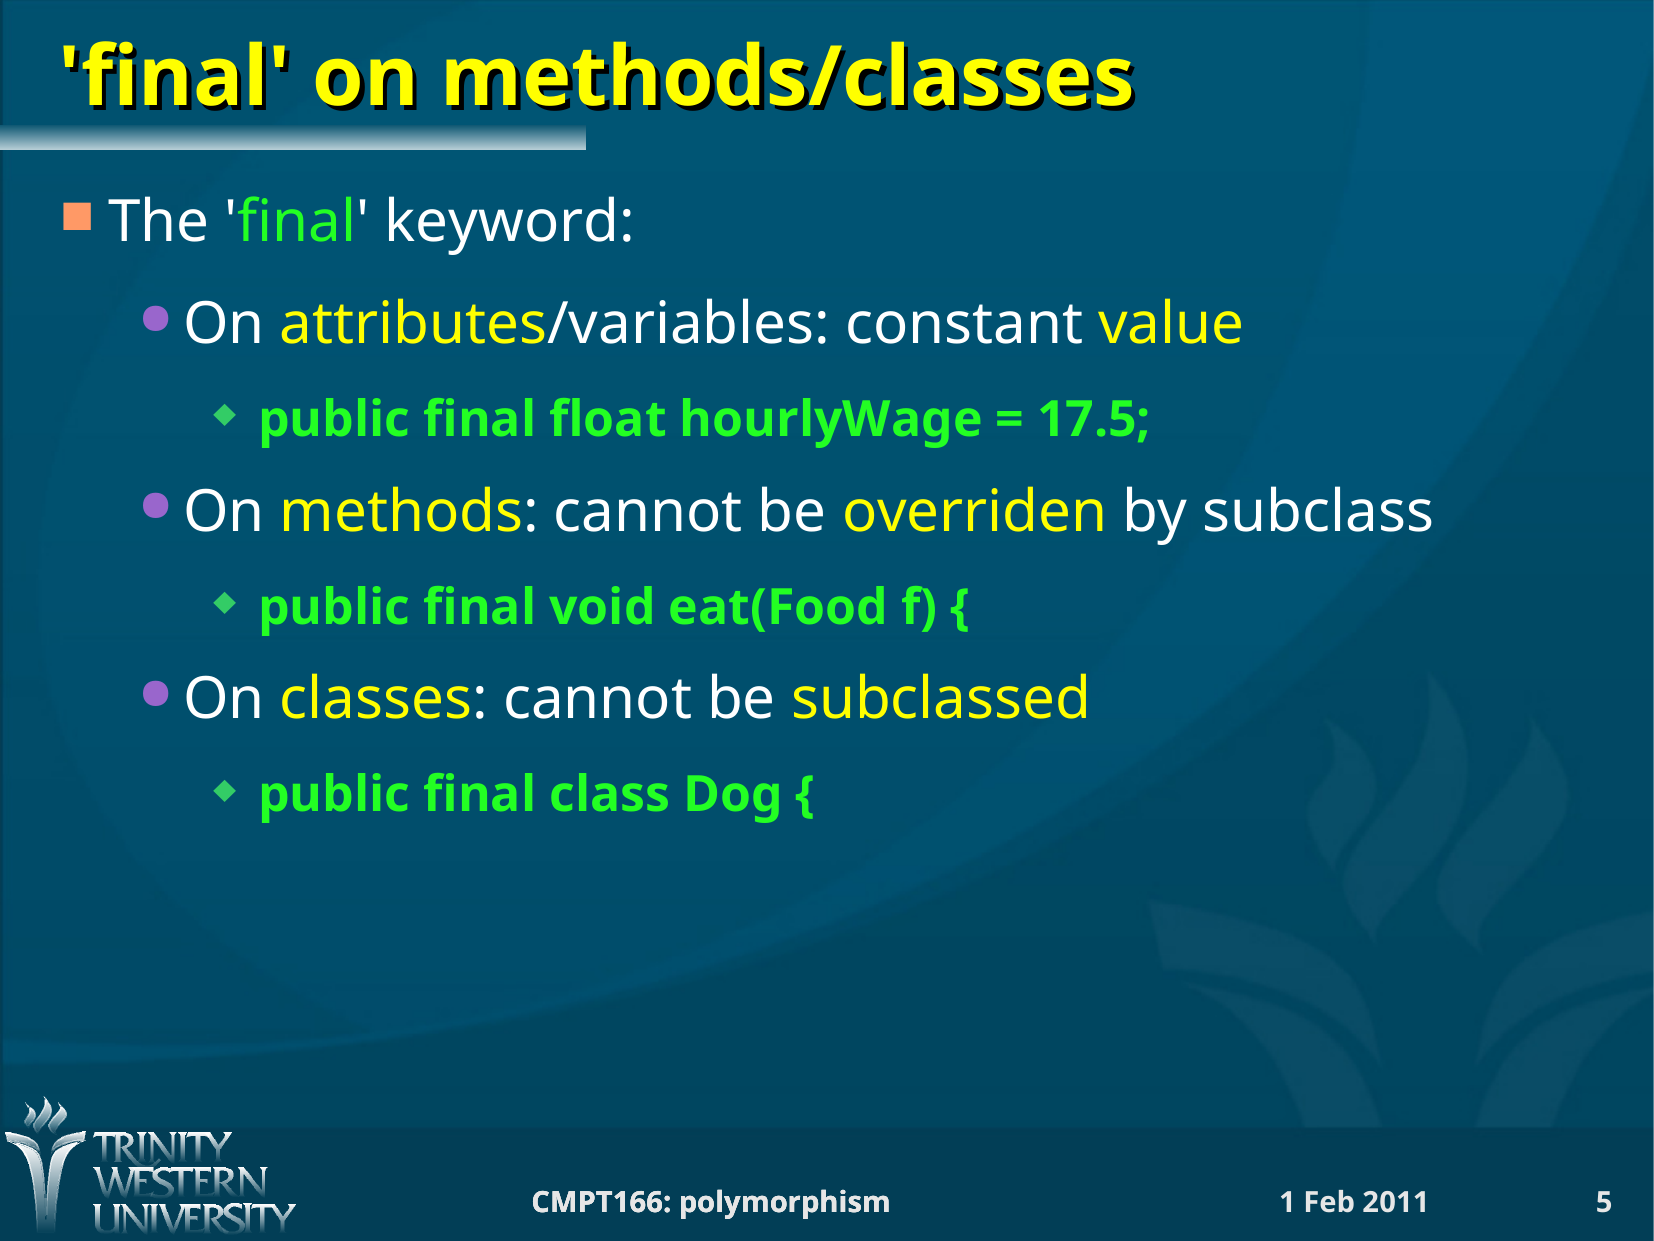

# 'final' on methods/classes
The 'final' keyword:
On attributes/variables: constant value
public final float hourlyWage = 17.5;
On methods: cannot be overriden by subclass
public final void eat(Food f) {
On classes: cannot be subclassed
public final class Dog {
CMPT166: polymorphism
1 Feb 2011
5